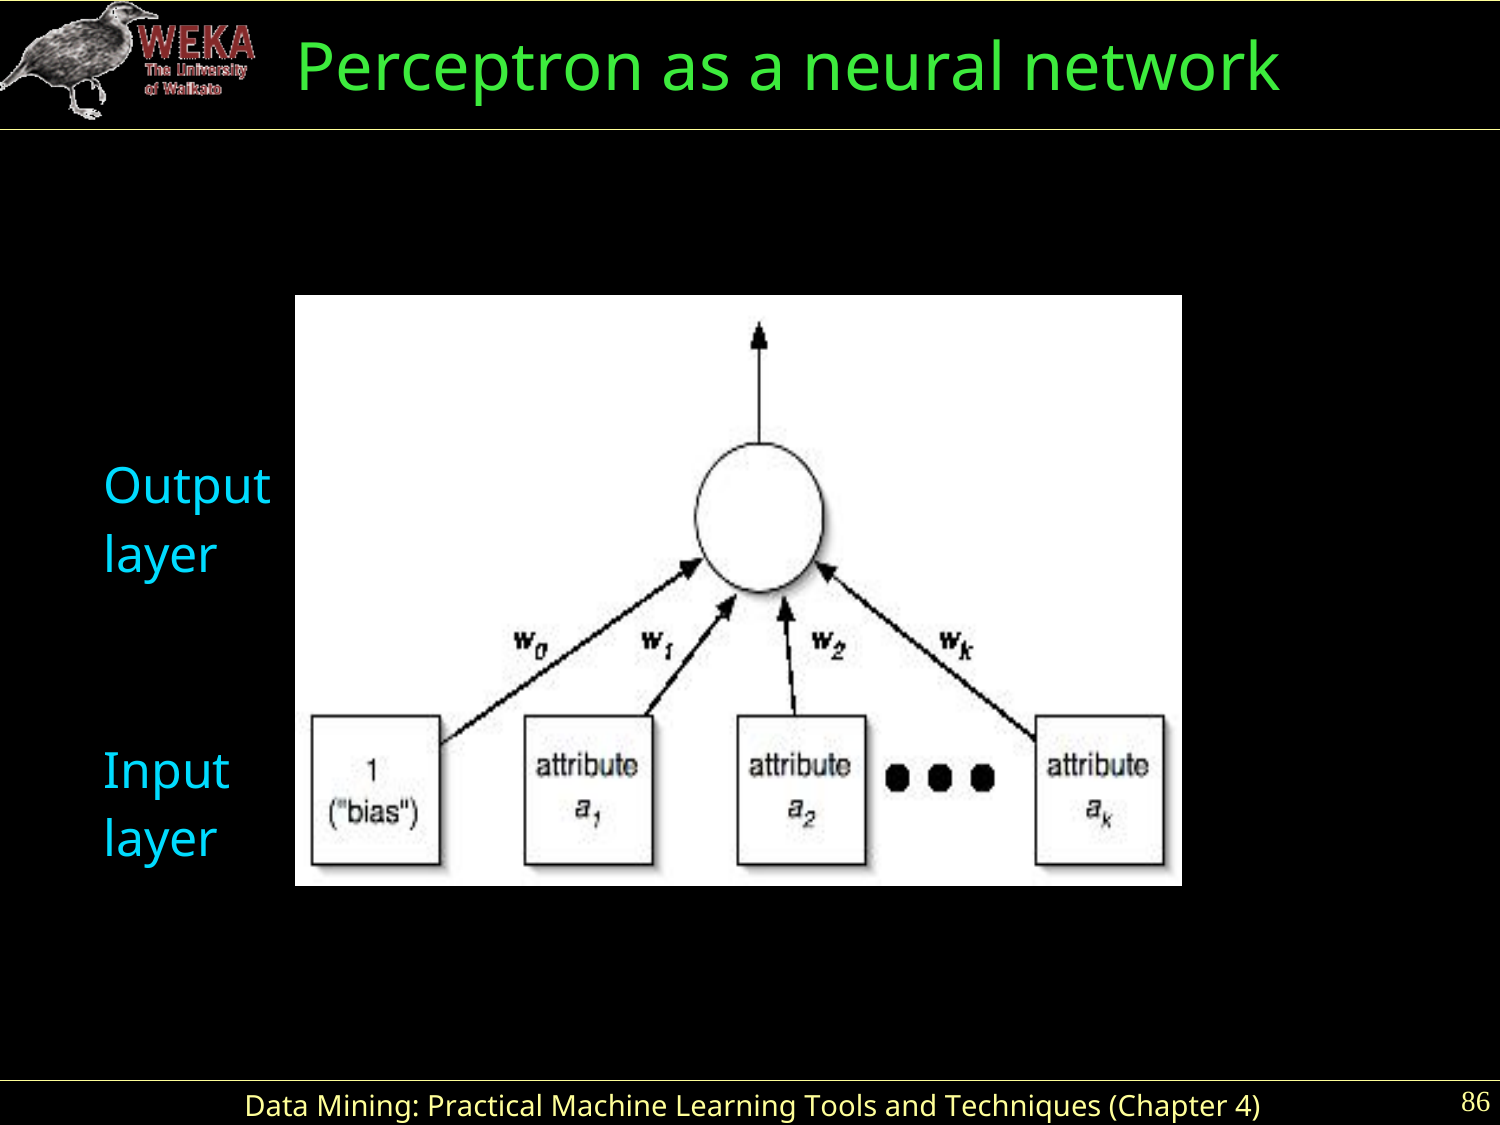

# Perceptron as a neural network
Output
layer
Input
layer
Data Mining: Practical Machine Learning Tools and Techniques (Chapter 4)
86